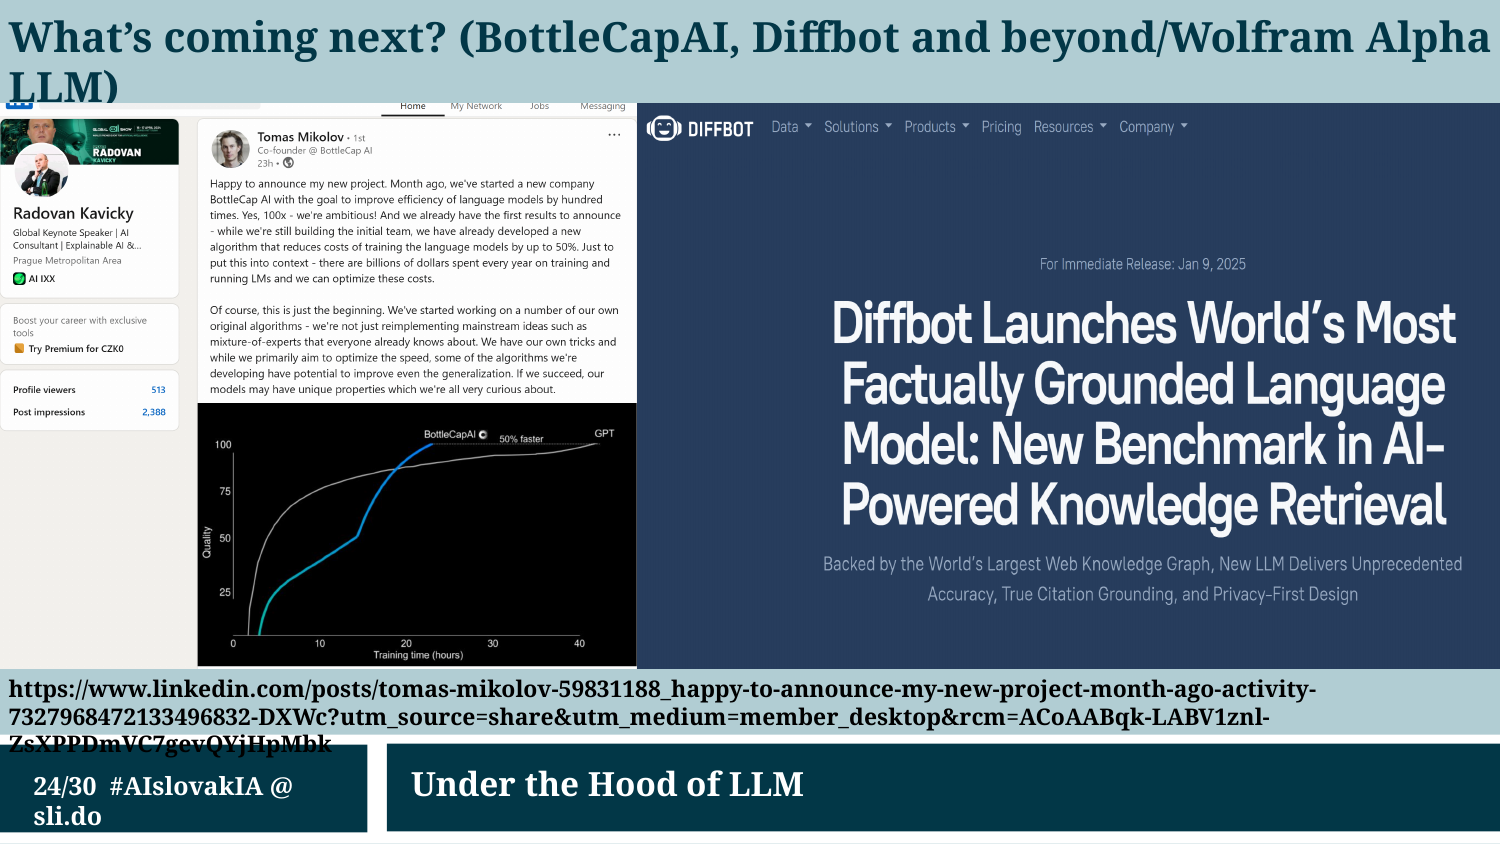

What’s coming next? (BottleCapAI, Diffbot and beyond/Wolfram Alpha LLM)
Neuralink, Elon Musk’s brain implant startup, set to begin human trials | CNN Business
https://www.linkedin.com/posts/tomas-mikolov-59831188_happy-to-announce-my-new-project-month-ago-activity-7327968472133496832-DXWc?utm_source=share&utm_medium=member_desktop&rcm=ACoAABqk-LABV1znl-ZsXPPDmVC7gevQYjHpMbk
Under the Hood of LLM
24/30 #AIslovakIA @ sli.do